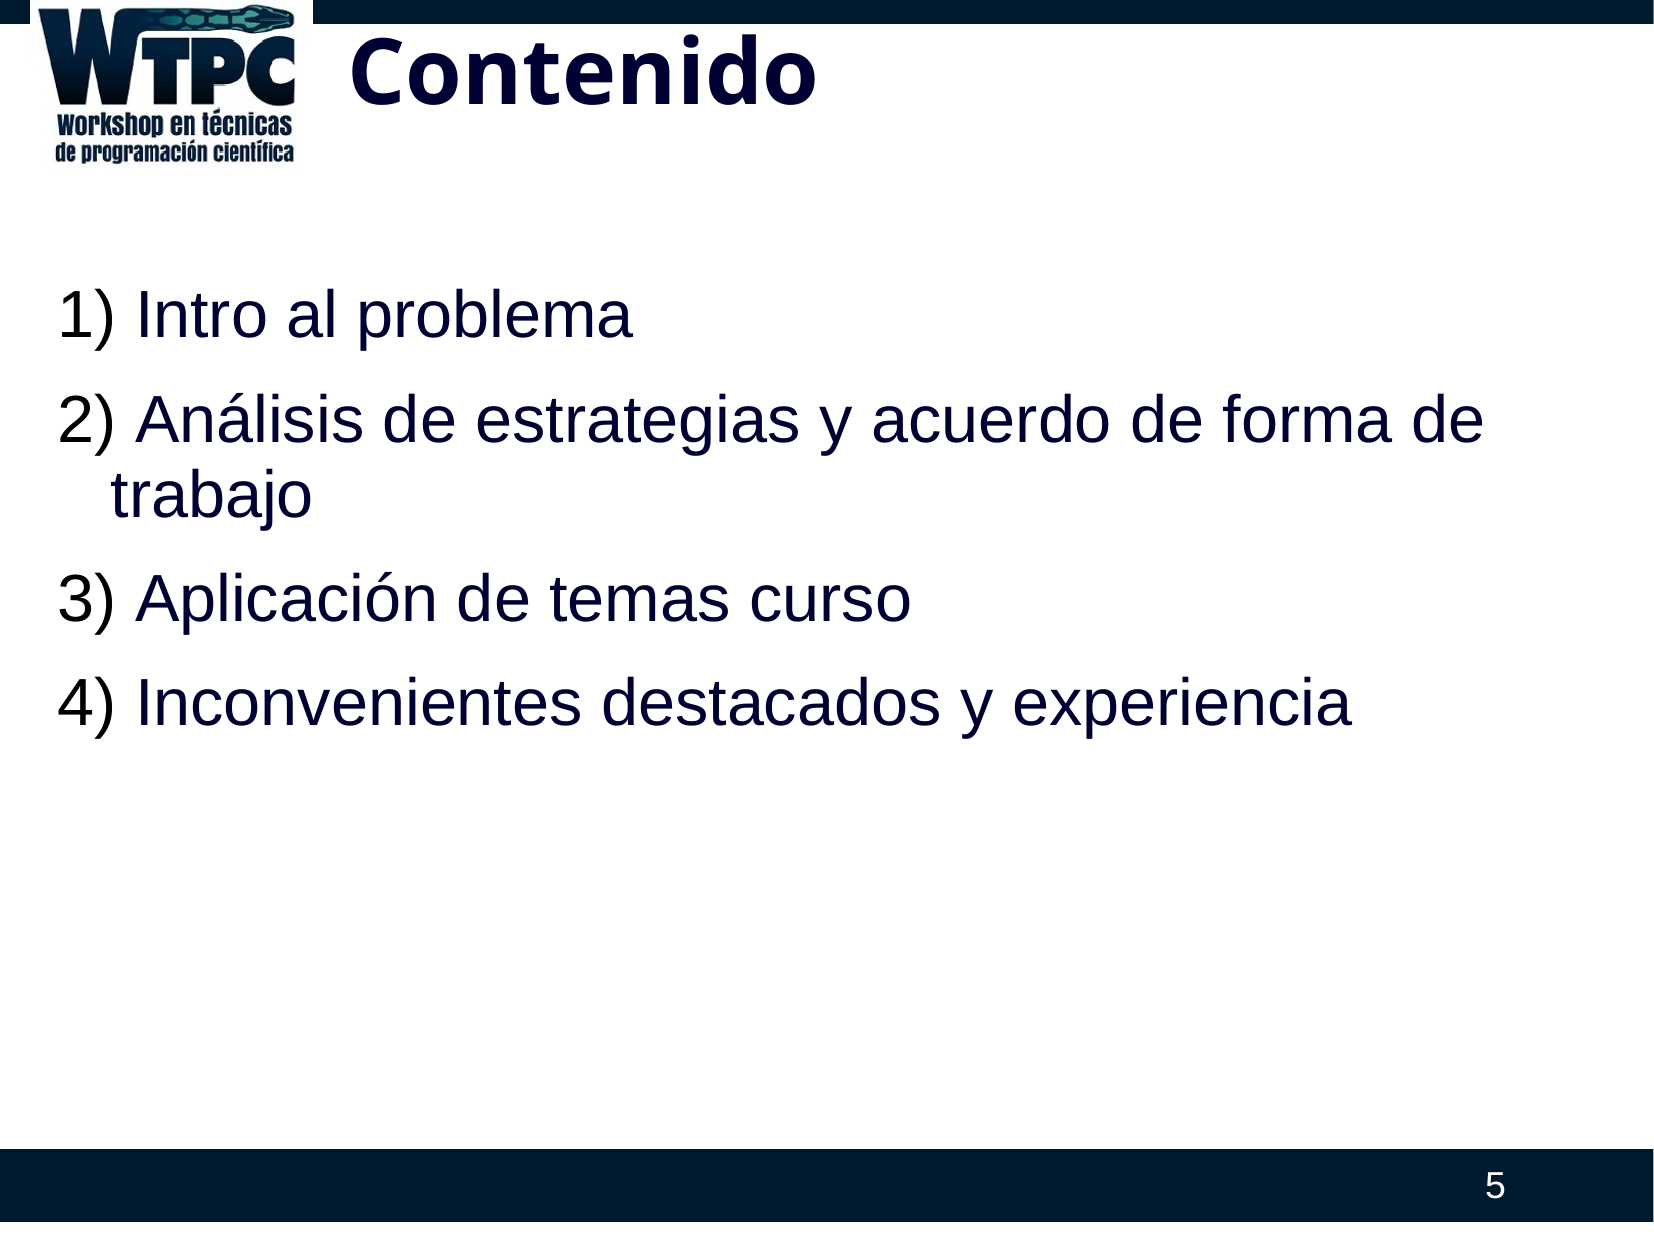

# Contenido
 Intro al problema
 Análisis de estrategias y acuerdo de forma de trabajo
 Aplicación de temas curso
 Inconvenientes destacados y experiencia